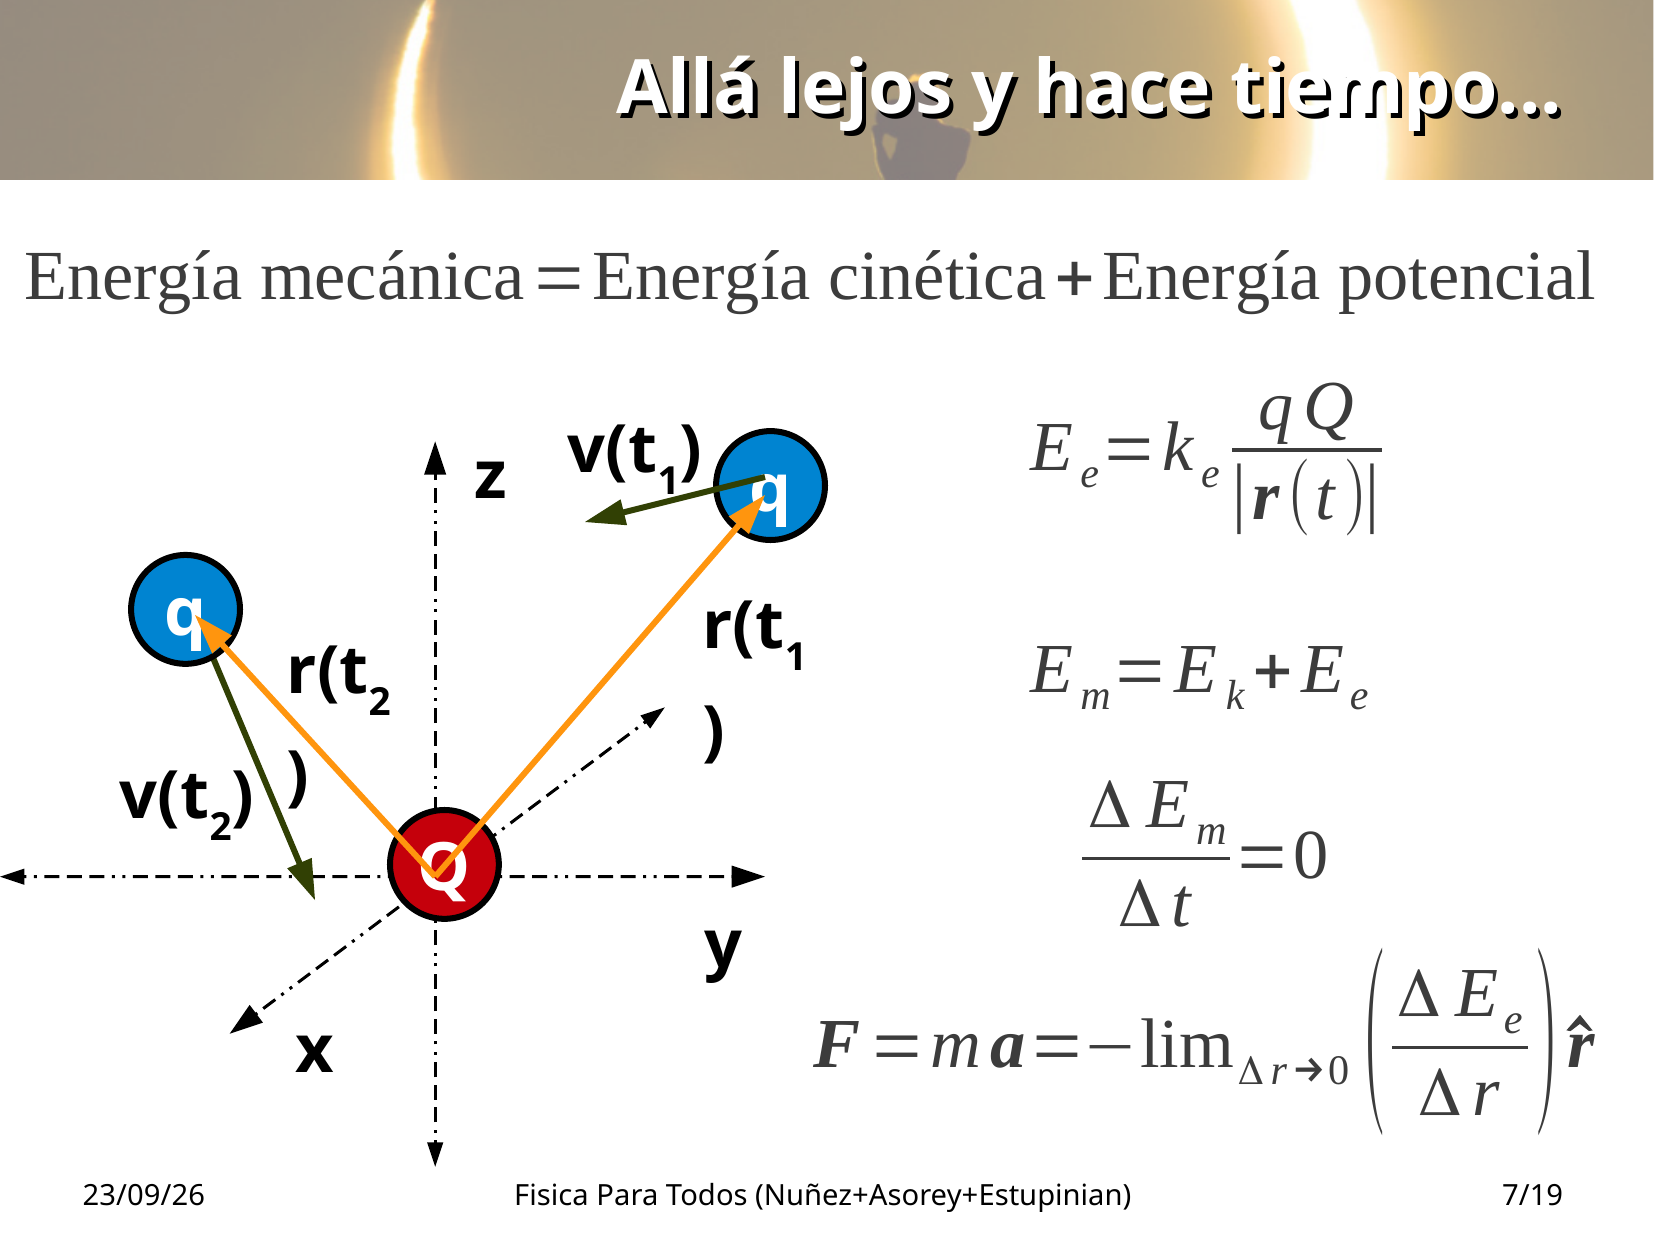

# Allá lejos y hace tiempo...
v(t1)
q
r(t1)
z
y
x
q
r(t2)
v(t2)
Q
Fisica Para Todos (Nuñez+Asorey+Estupinian)
7